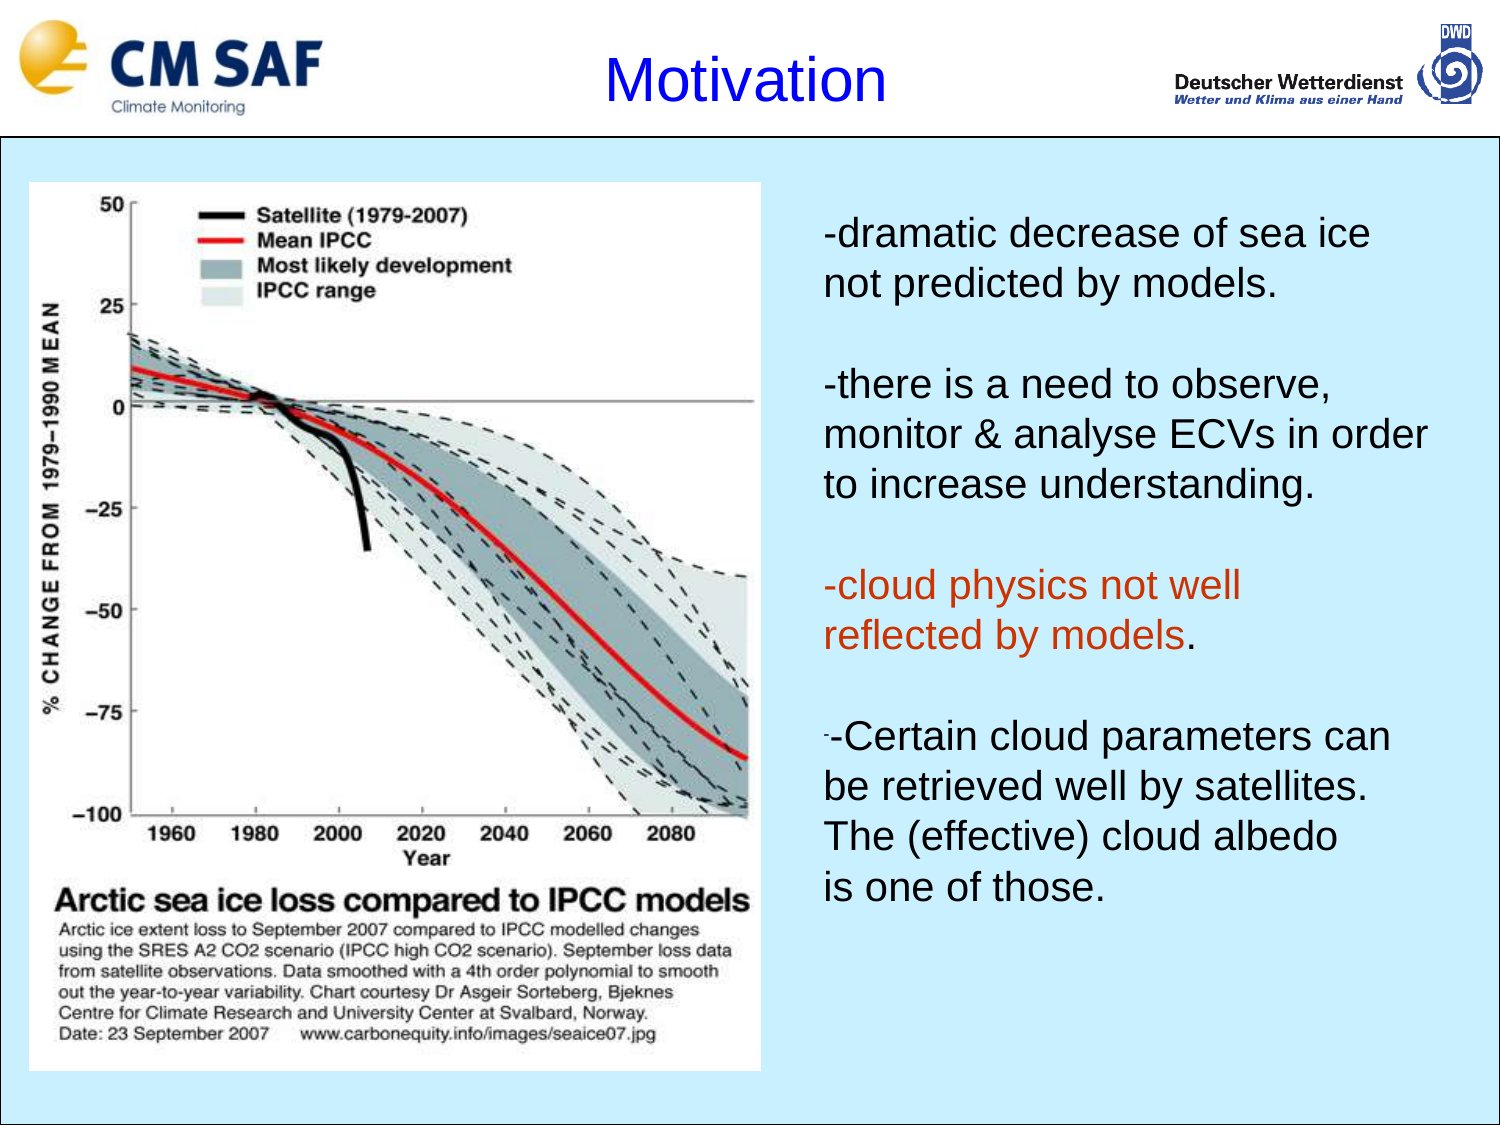

Motivation
-dramatic decrease of sea ice
not predicted by models.
-there is a need to observe,
monitor & analyse ECVs in order
to increase understanding.
-cloud physics not well
reflected by models.
-Certain cloud parameters can
be retrieved well by satellites.
The (effective) cloud albedo
is one of those.